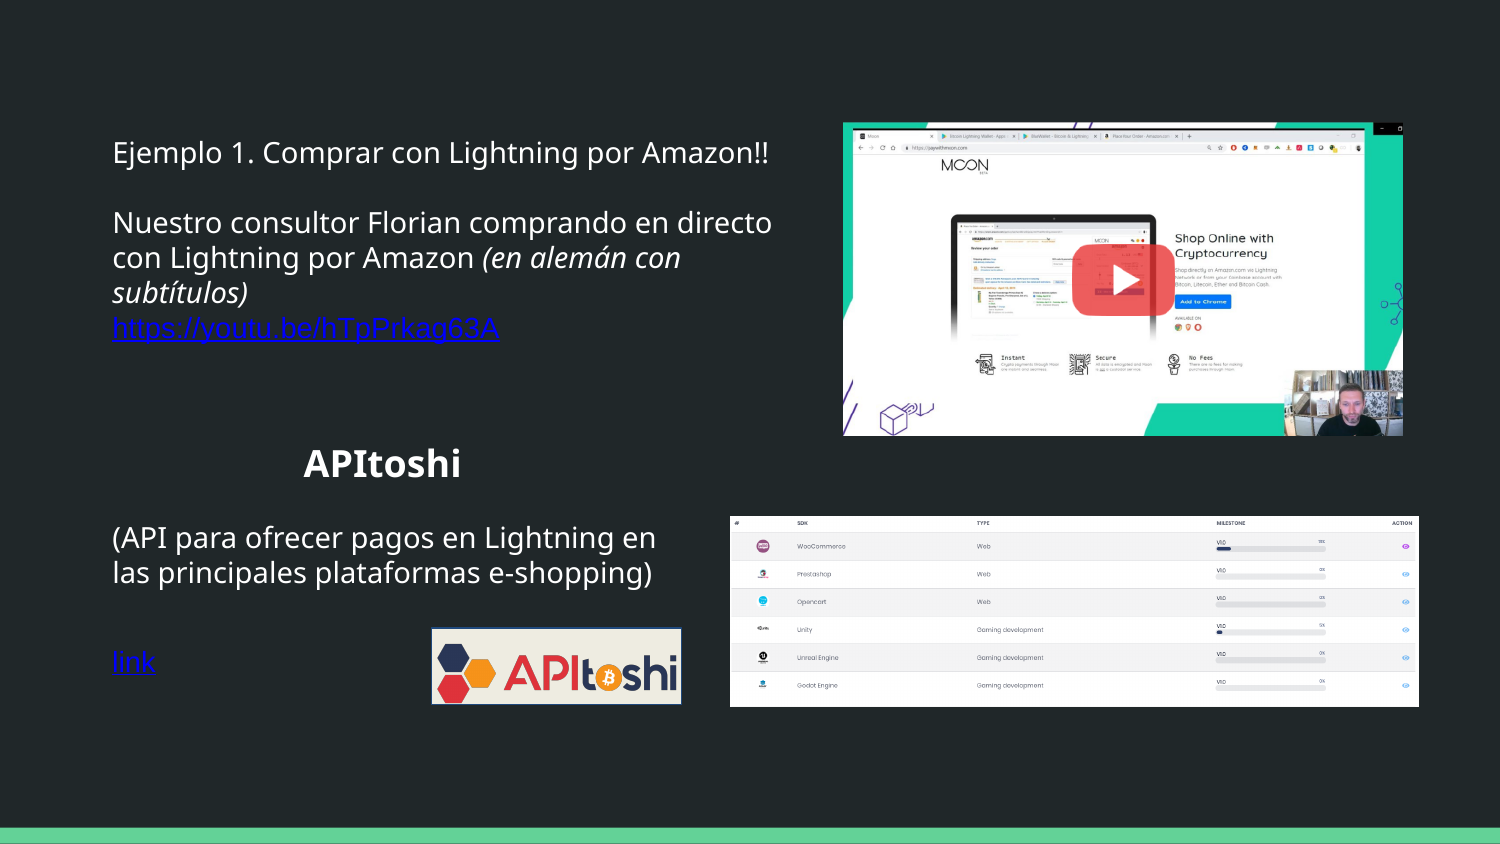

Ejemplo 1. Comprar con Lightning por Amazon!!
Nuestro consultor Florian comprando en directo con Lightning por Amazon (en alemán con subtítulos)
https://youtu.be/hTpPrkag63A
APItoshi
(API para ofrecer pagos en Lightning en las principales plataformas e-shopping)
link